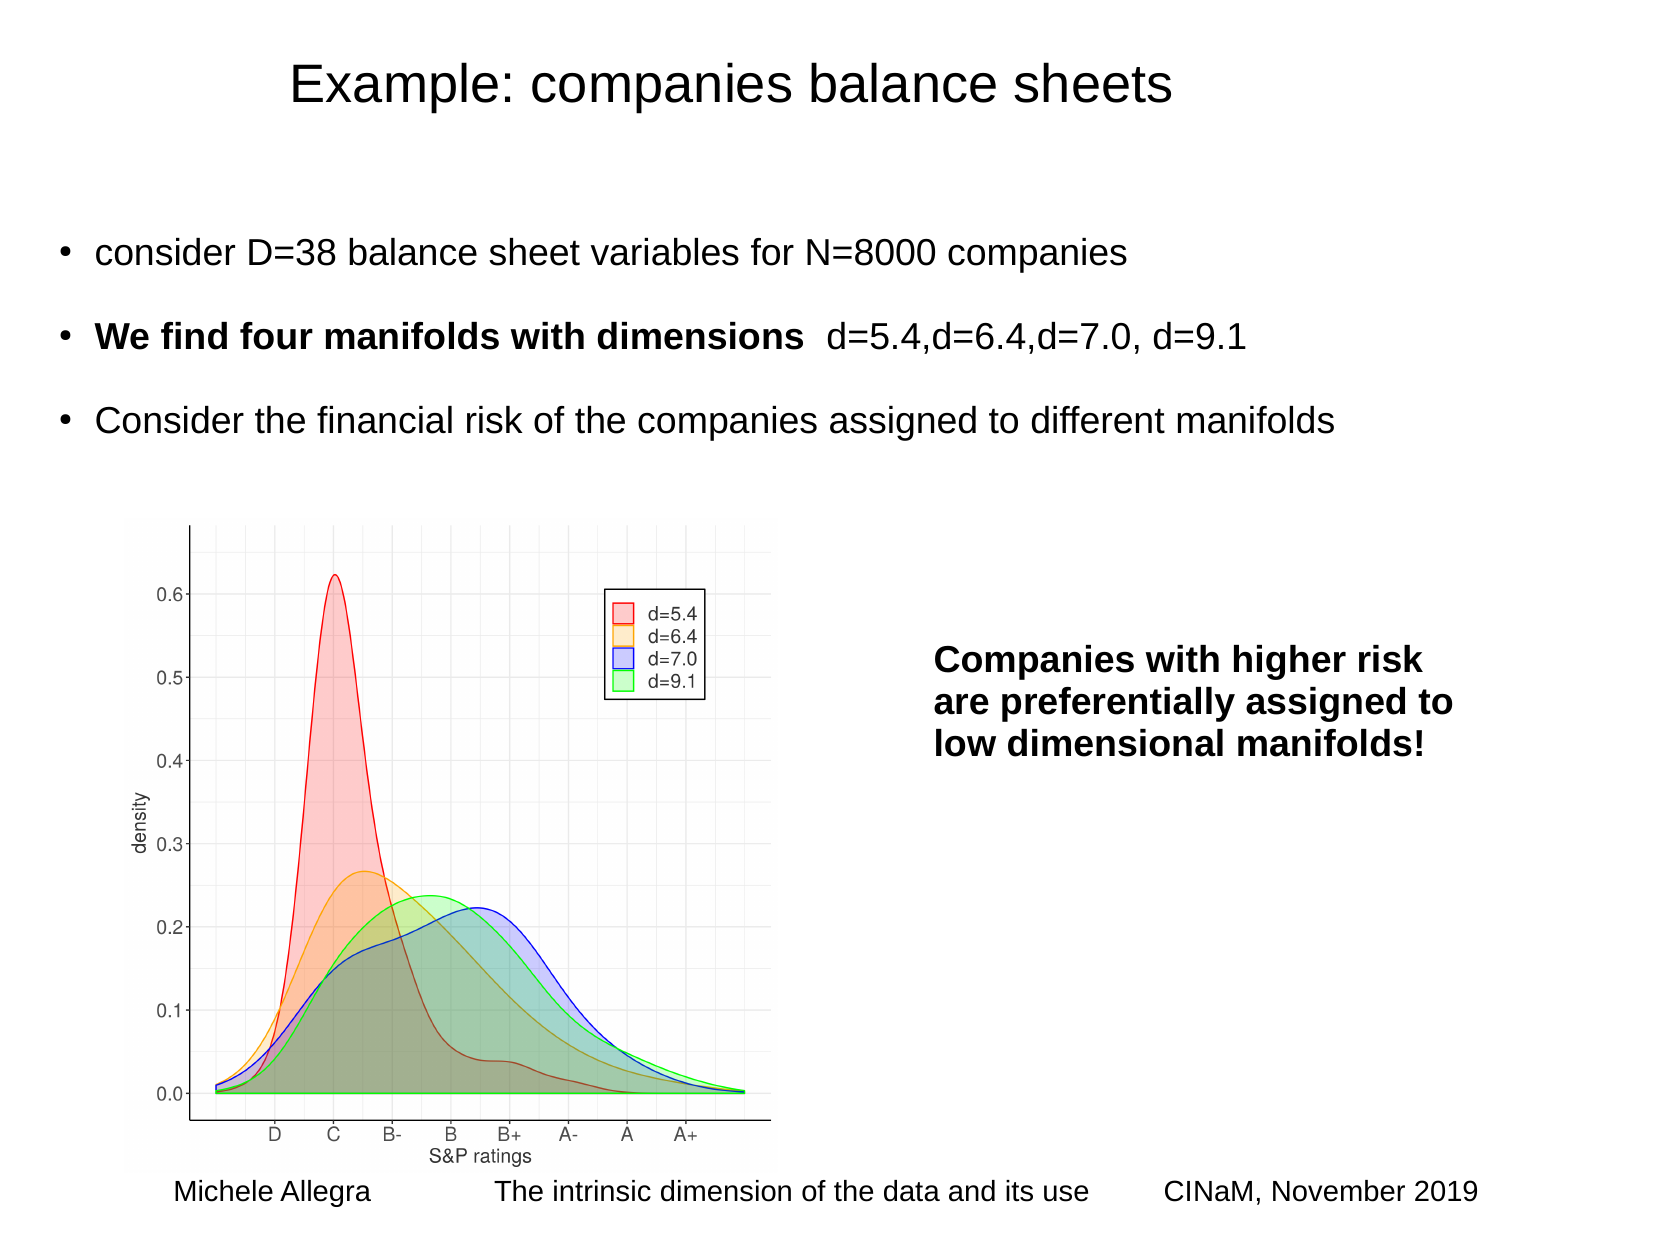

# Example: companies balance sheets
consider D=38 balance sheet variables for N=8000 companies
We find four manifolds with dimensions d=5.4,d=6.4,d=7.0, d=9.1
Consider the financial risk of the companies assigned to different manifolds
Companies with higher risk are preferentially assigned to low dimensional manifolds!
Michele Allegra The intrinsic dimension of the data and its use CINaM, November 2019